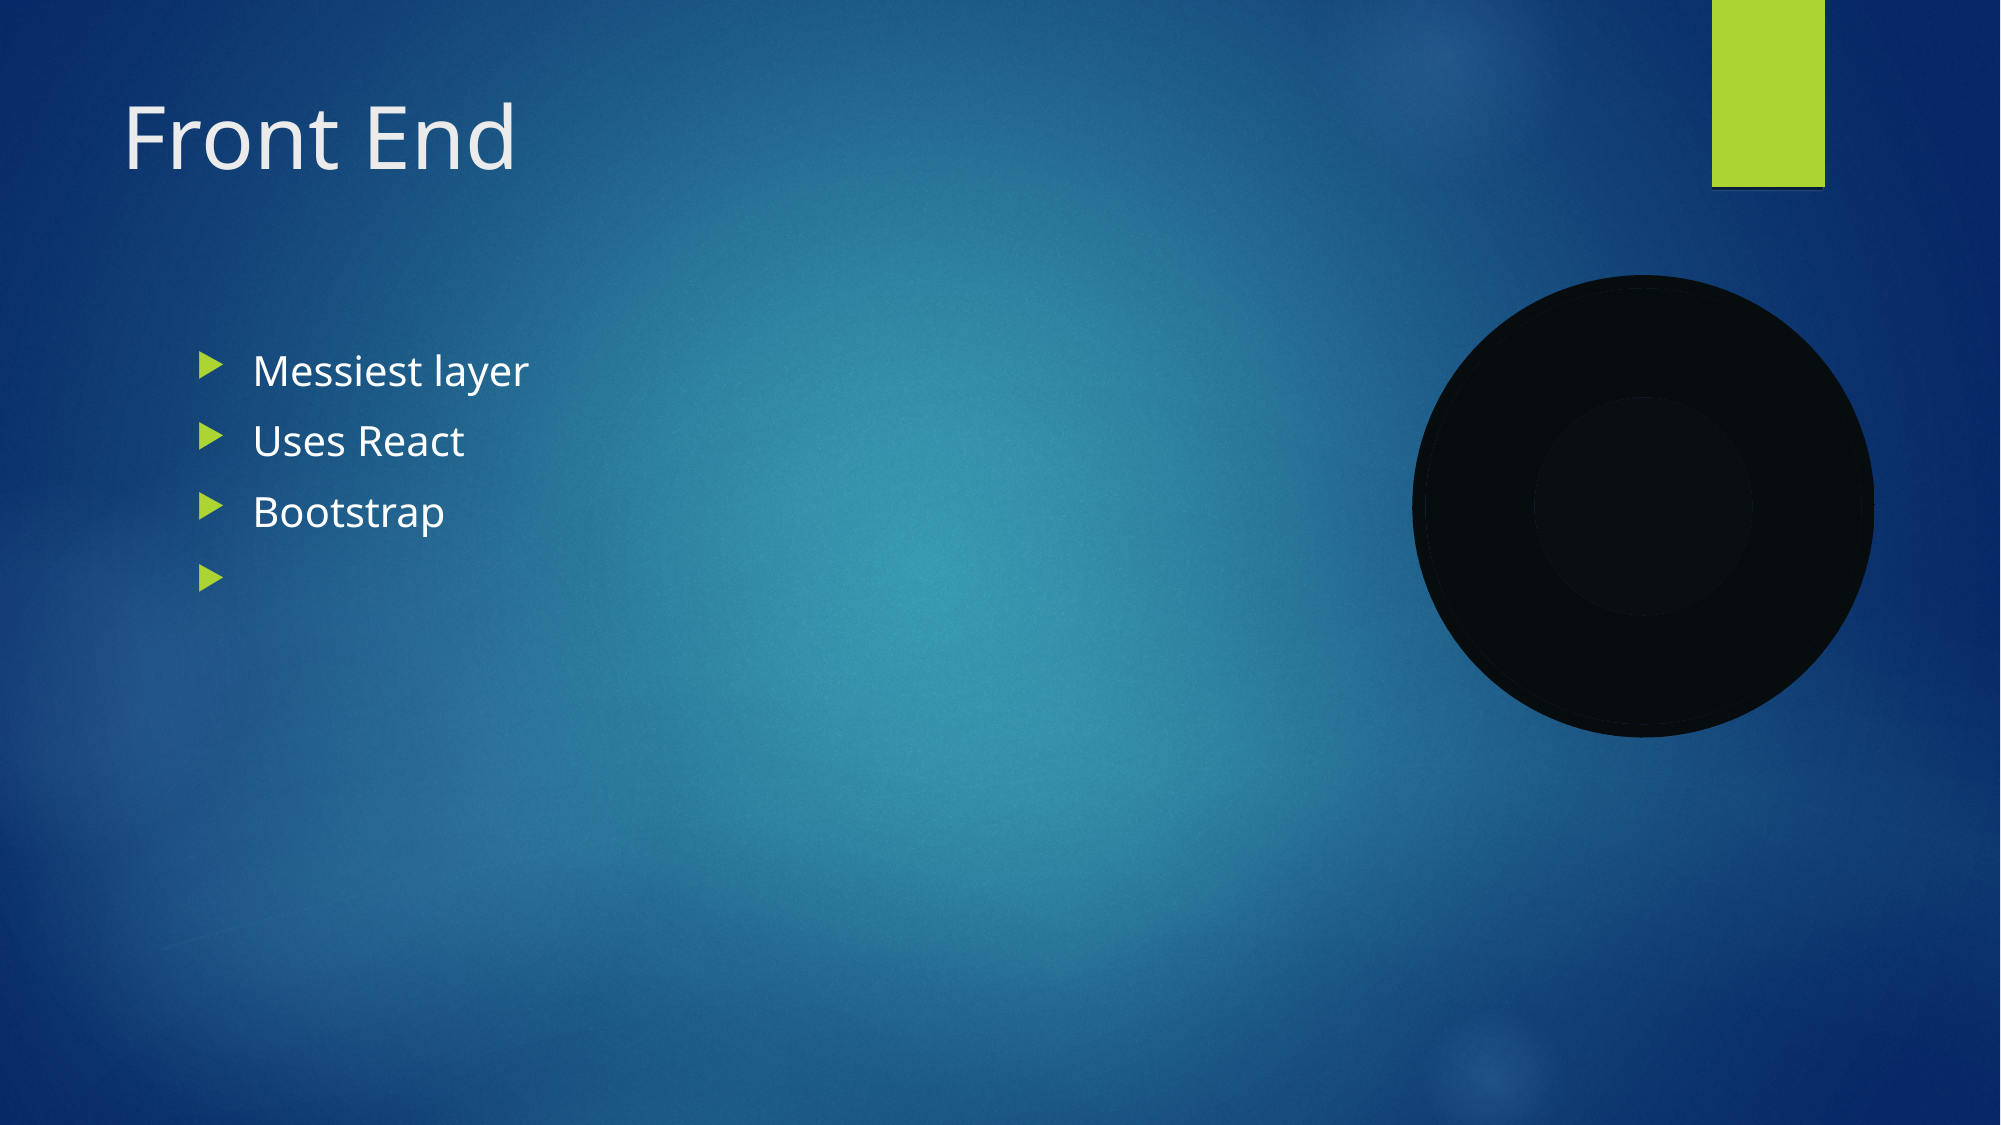

# Front End
Messiest layer
Uses React
Bootstrap